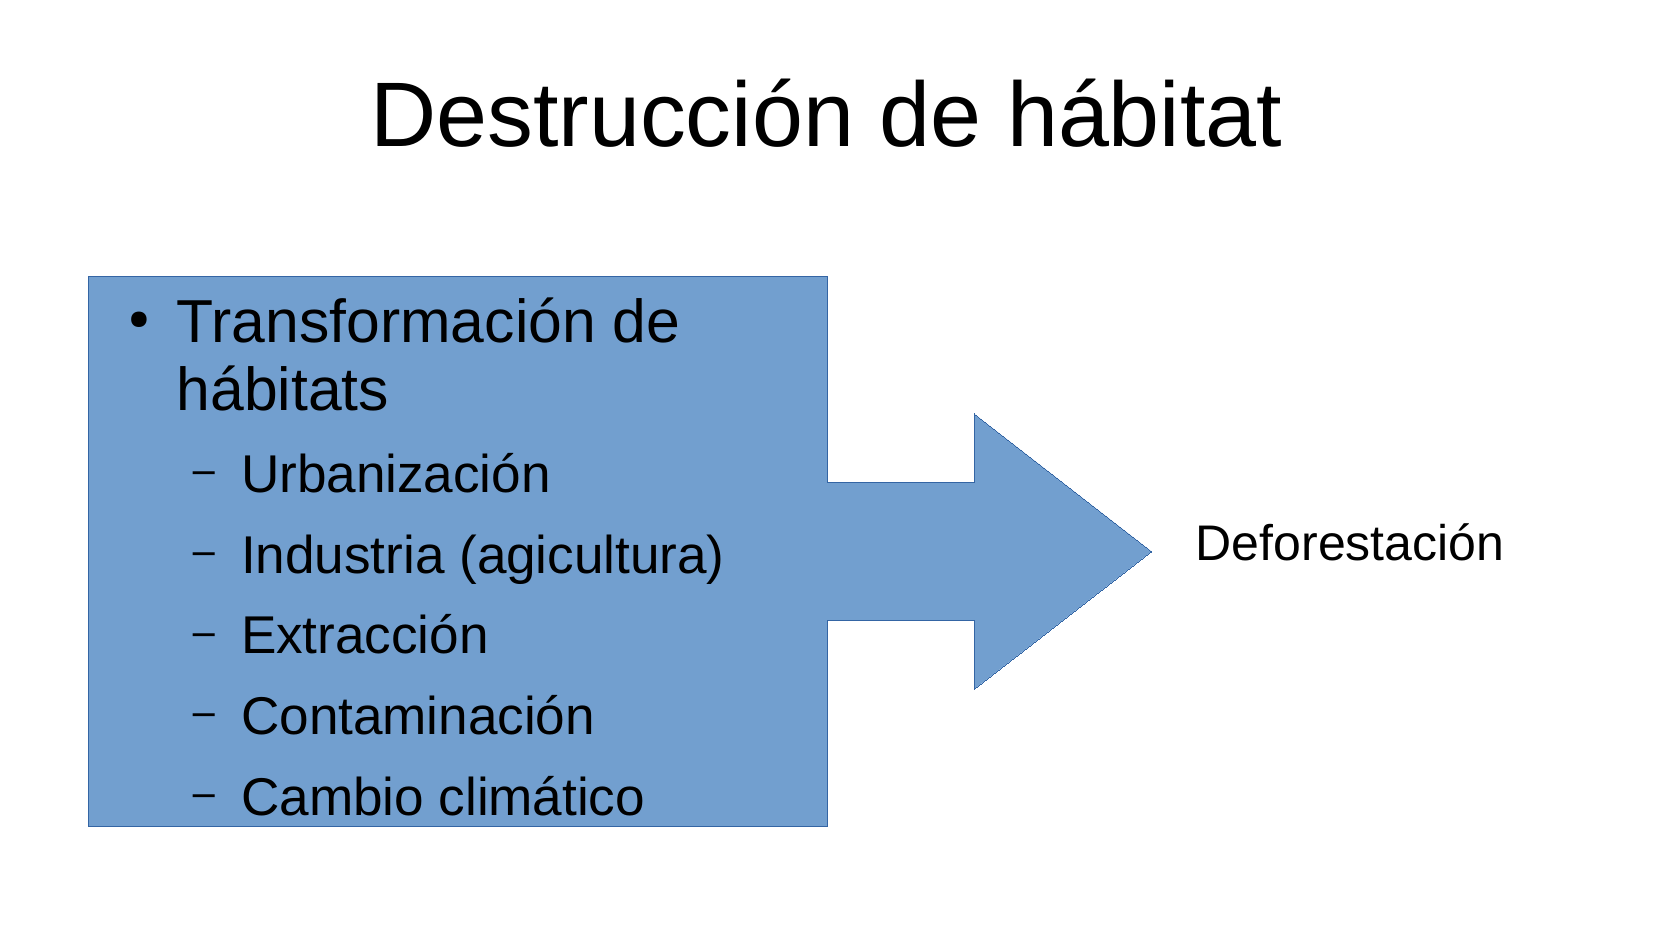

# Destrucción de hábitat
Transformación de hábitats
Urbanización
Industria (agicultura)
Extracción
Contaminación
Cambio climático
Deforestación